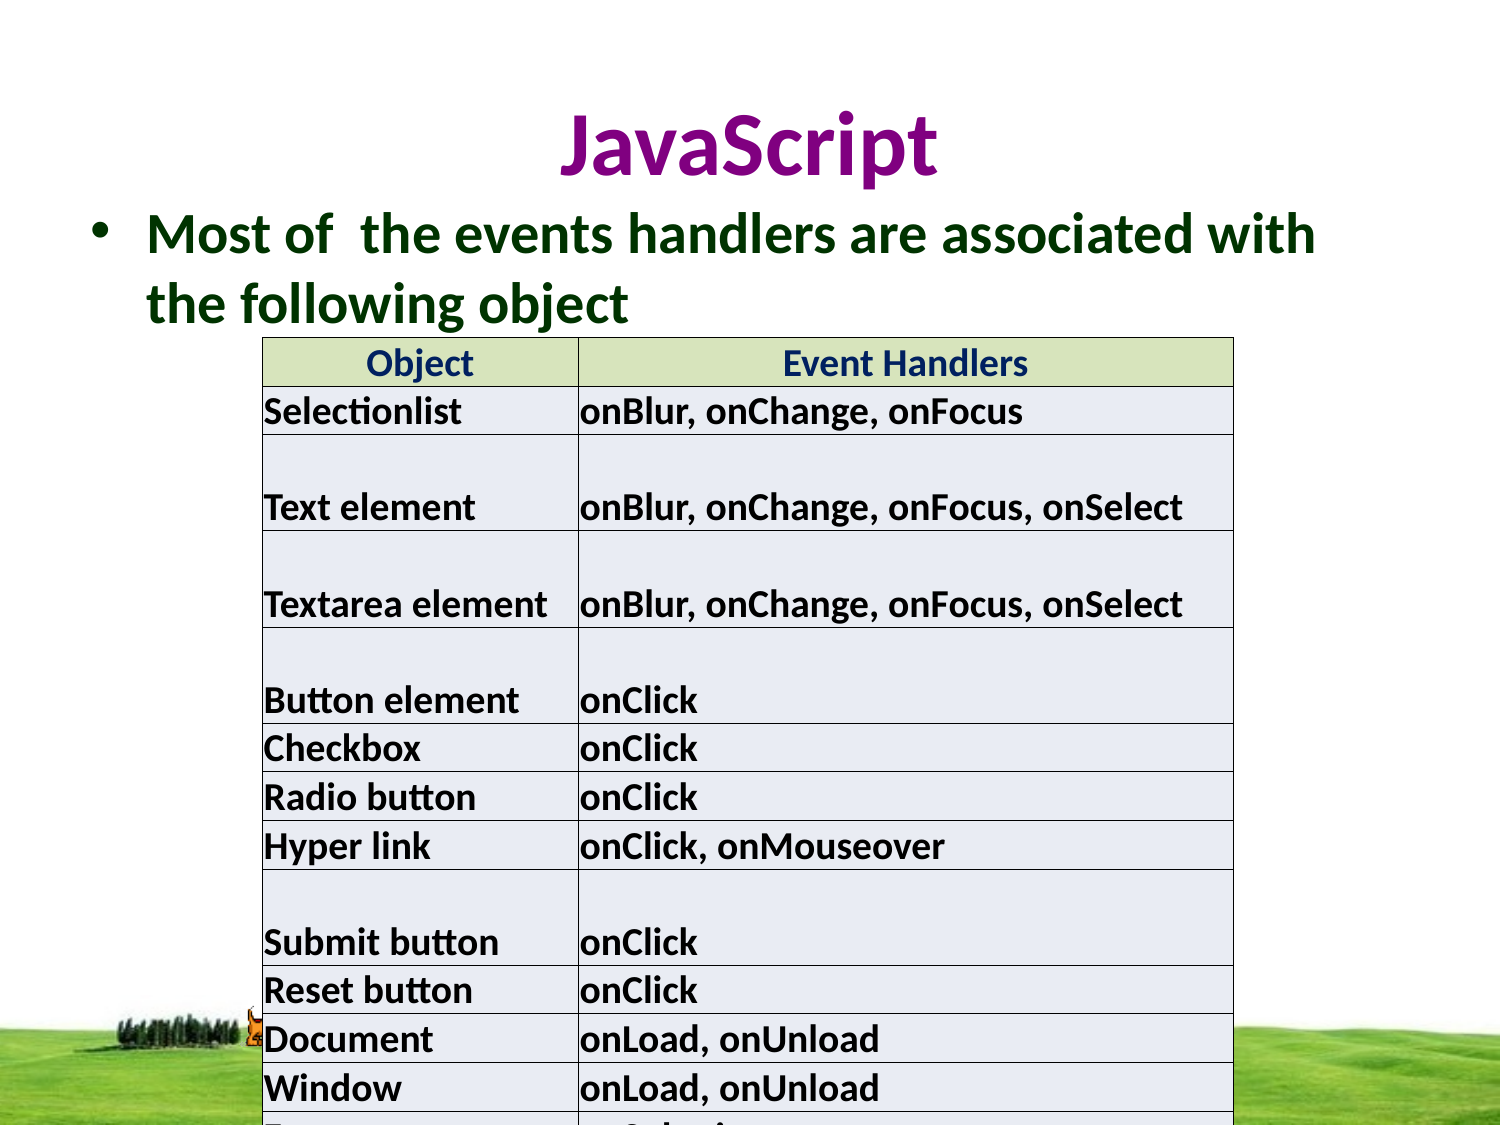

# JavaScript
Most of the events handlers are associated with the following object
| Object | Event Handlers |
| --- | --- |
| Selectionlist | onBlur, onChange, onFocus |
| Text element | onBlur, onChange, onFocus, onSelect |
| Textarea element | onBlur, onChange, onFocus, onSelect |
| Button element | onClick |
| Checkbox | onClick |
| Radio button | onClick |
| Hyper link | onClick, onMouseover |
| Submit button | onClick |
| Reset button | onClick |
| Document | onLoad, onUnload |
| Window | onLoad, onUnload |
| Form | onSubmit |